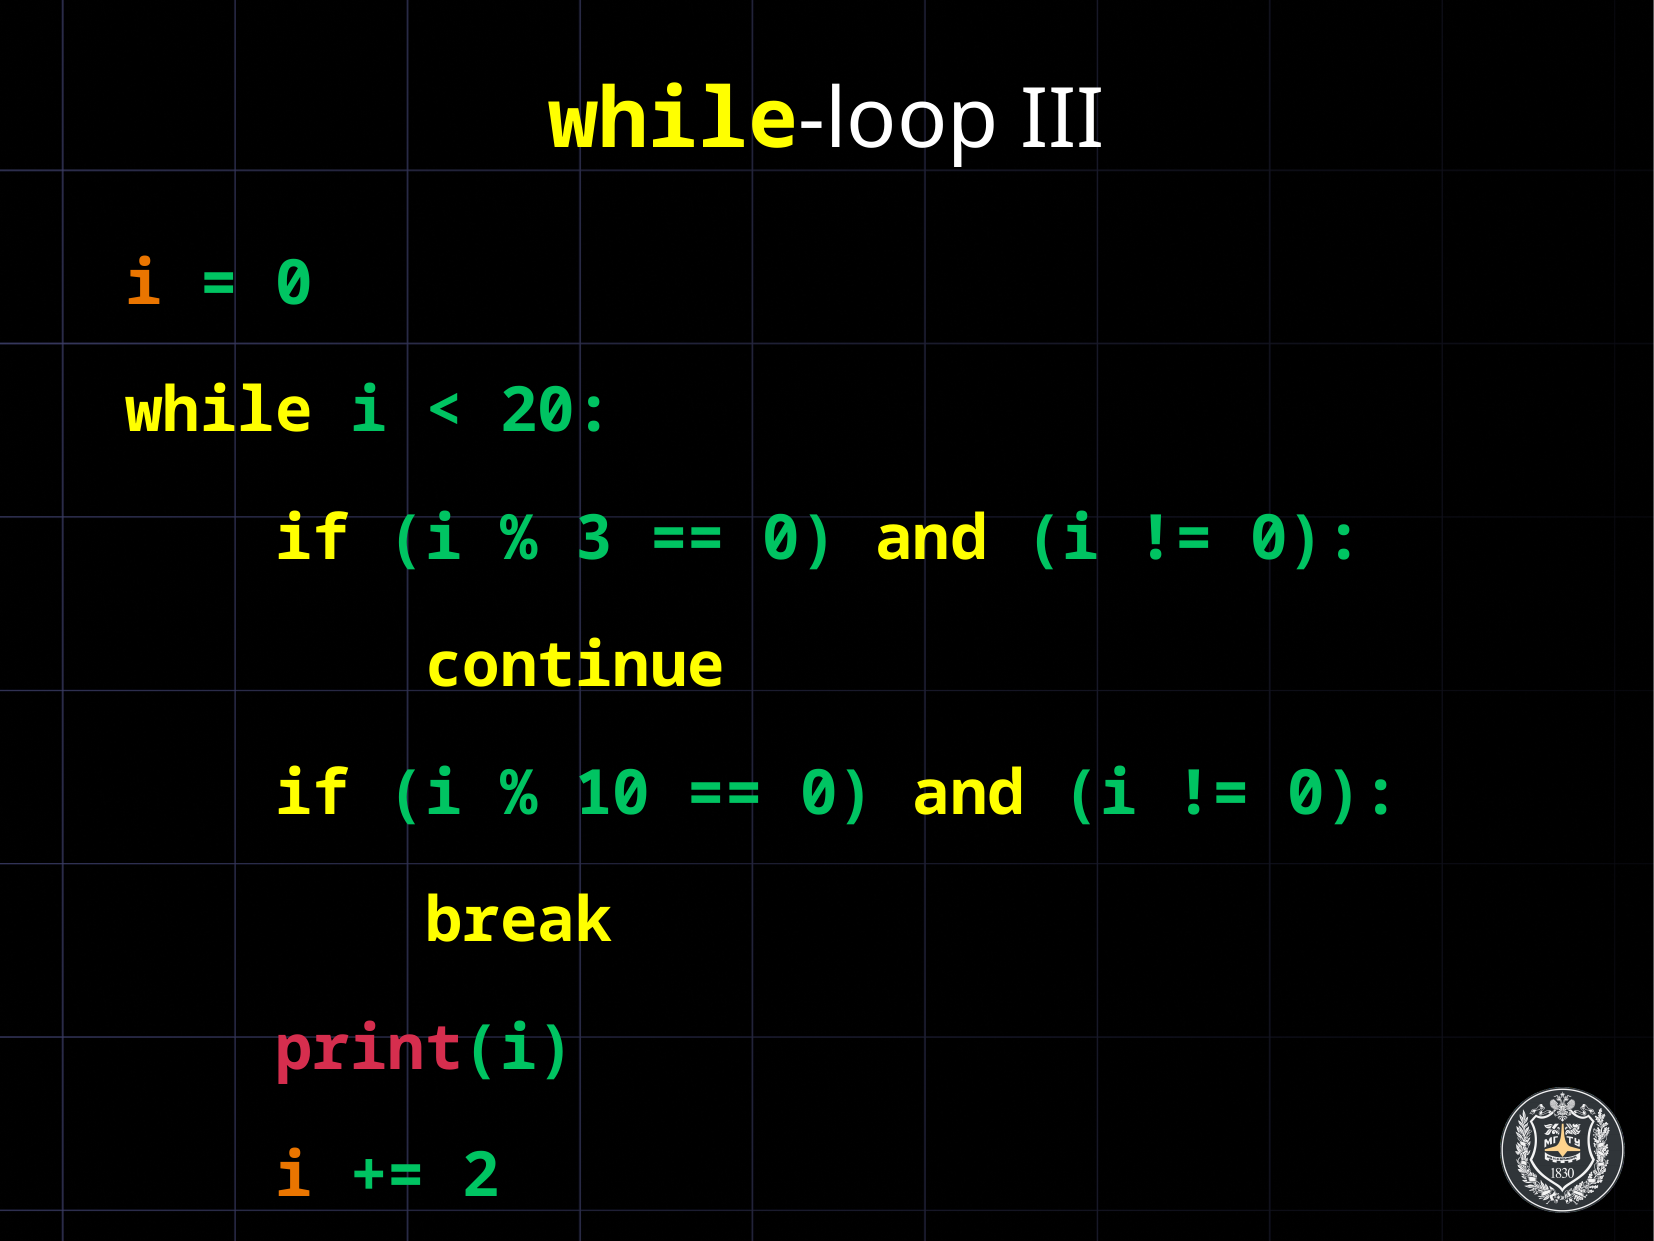

# while-loop III
i = 0
while i < 20:
 if (i % 3 == 0) and (i != 0):
 continue
 if (i % 10 == 0) and (i != 0):
 break
 print(i)
 i += 2
else:
 print('Exit on normal execution')
> 0\n 2\n 4\n ???